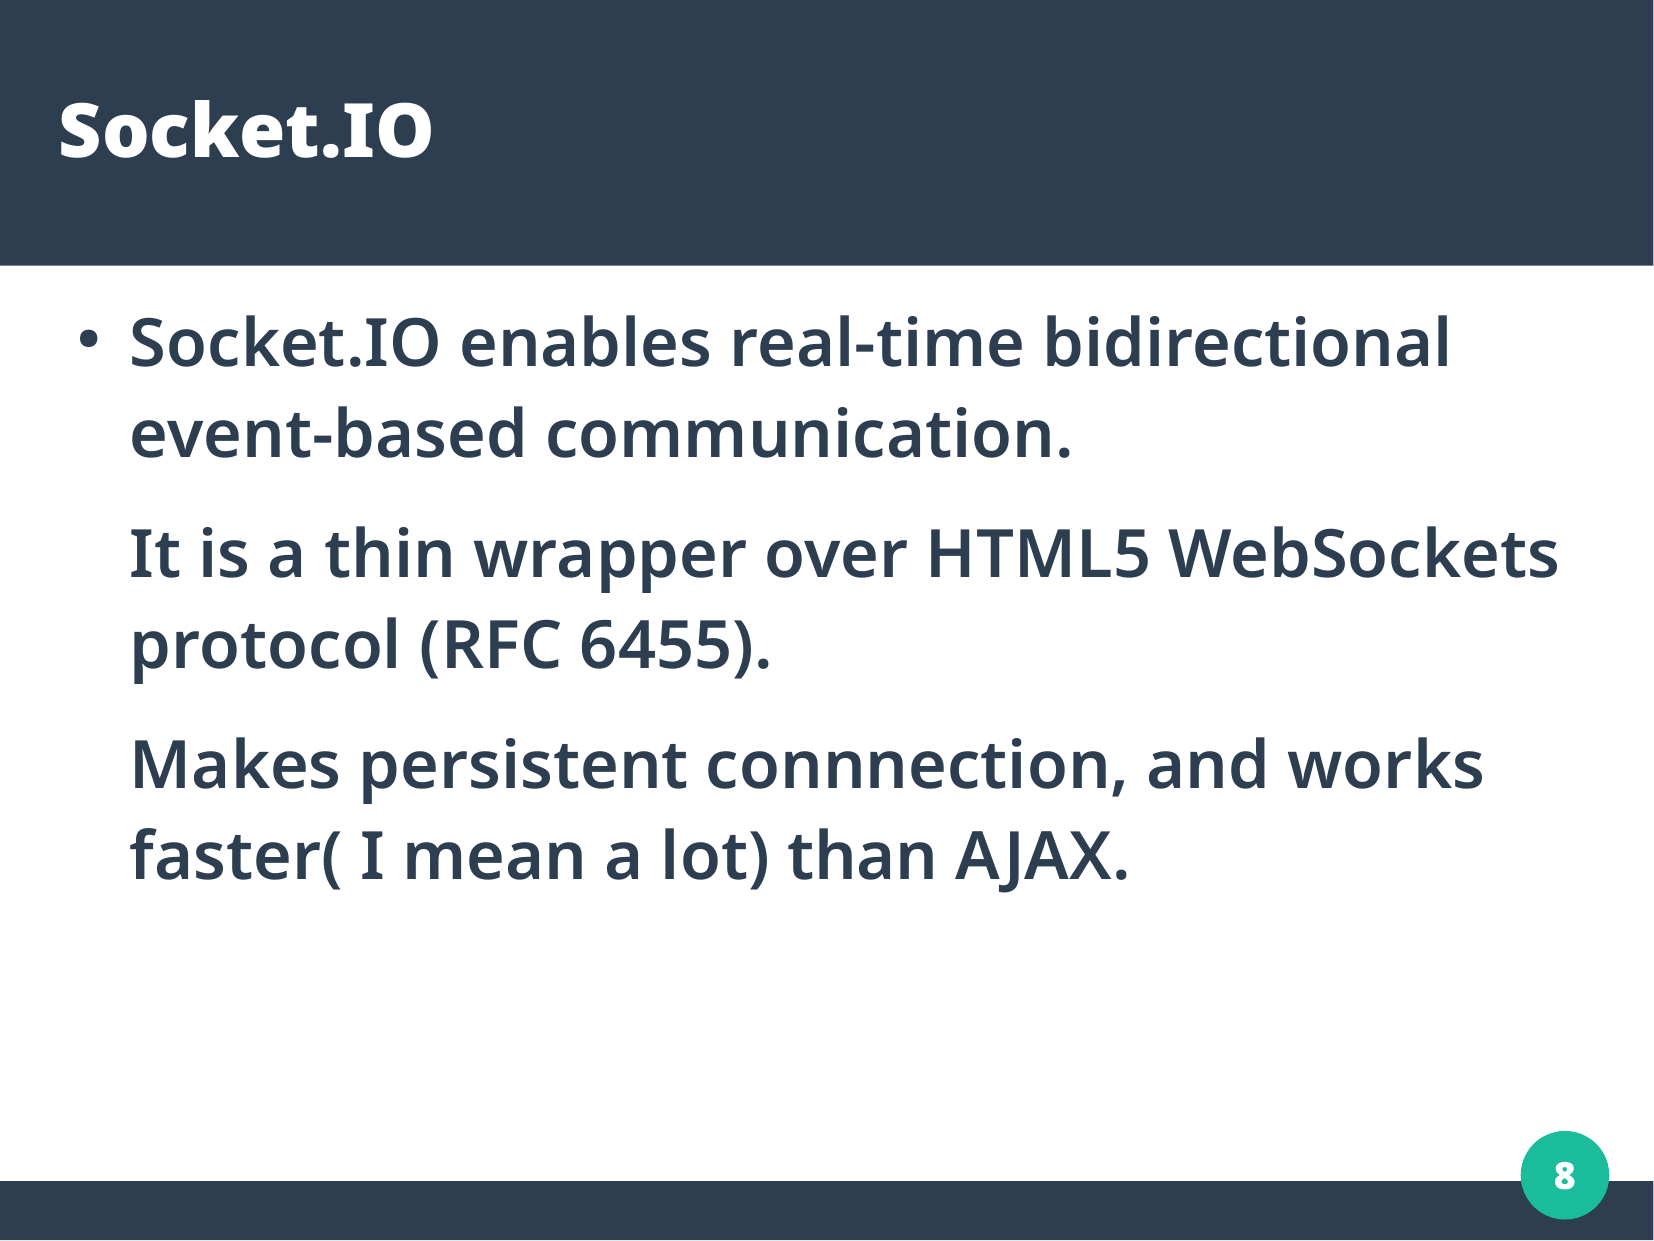

Socket.IO
# Socket.IO enables real-time bidirectional event-based communication.
It is a thin wrapper over HTML5 WebSockets protocol (RFC 6455).
Makes persistent connnection, and works faster( I mean a lot) than AJAX.
8